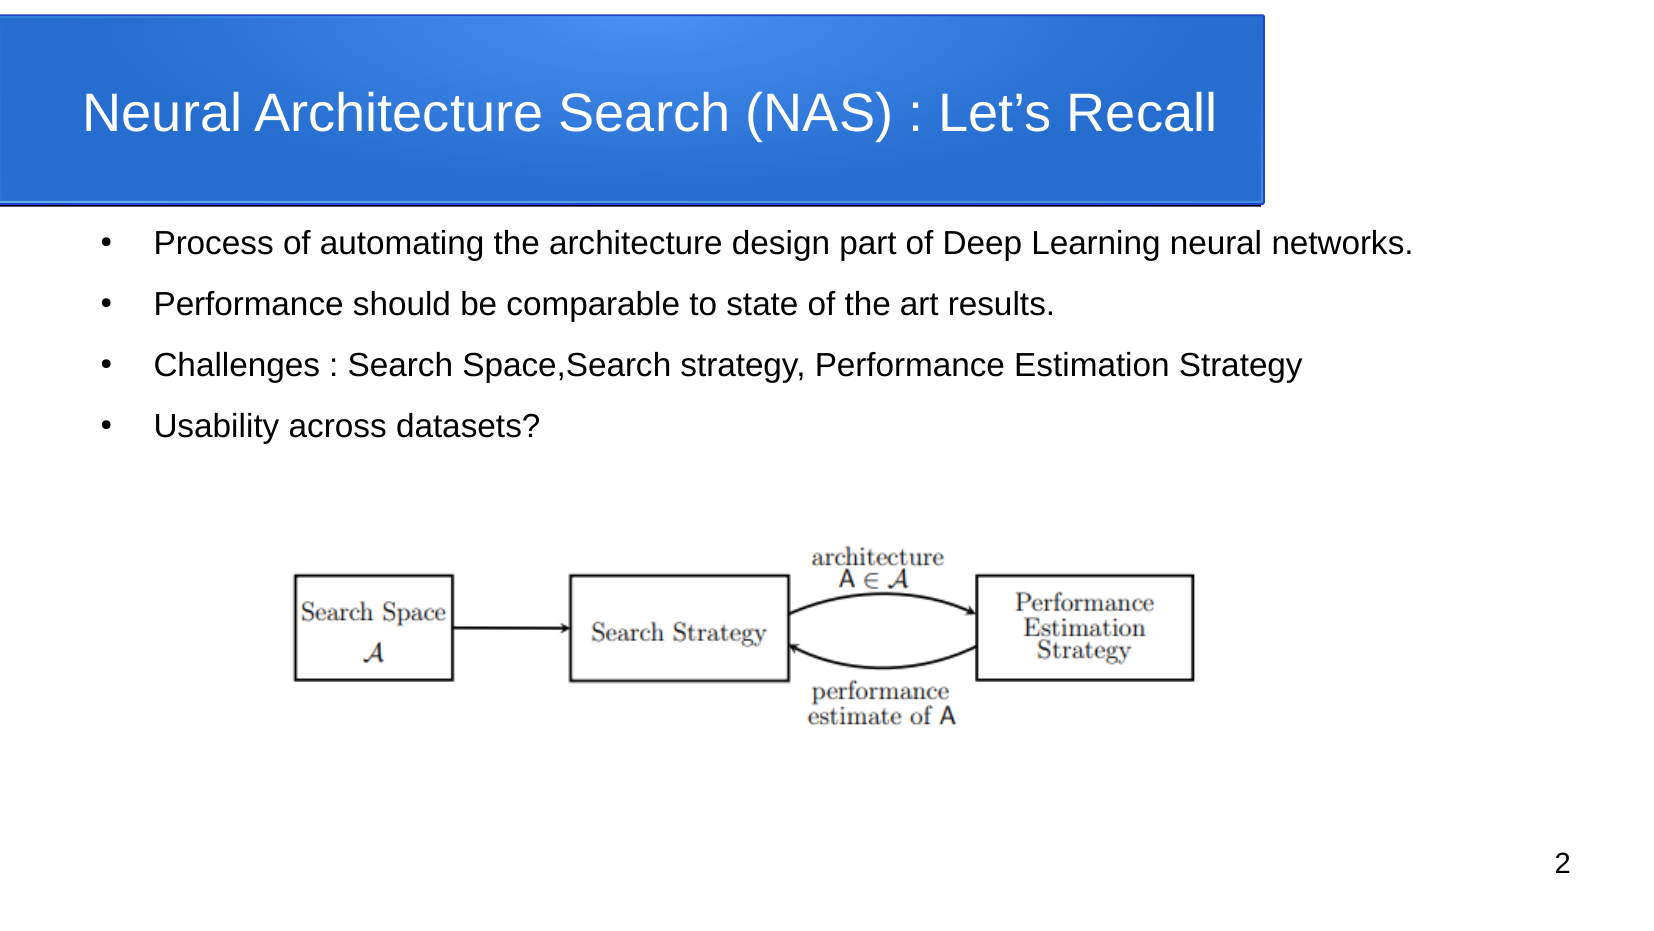

# Neural Architecture Search (NAS) : Let’s Recall
Process of automating the architecture design part of Deep Learning neural networks.
Performance should be comparable to state of the art results.
Challenges : Search Space,Search strategy, Performance Estimation Strategy
Usability across datasets?
2